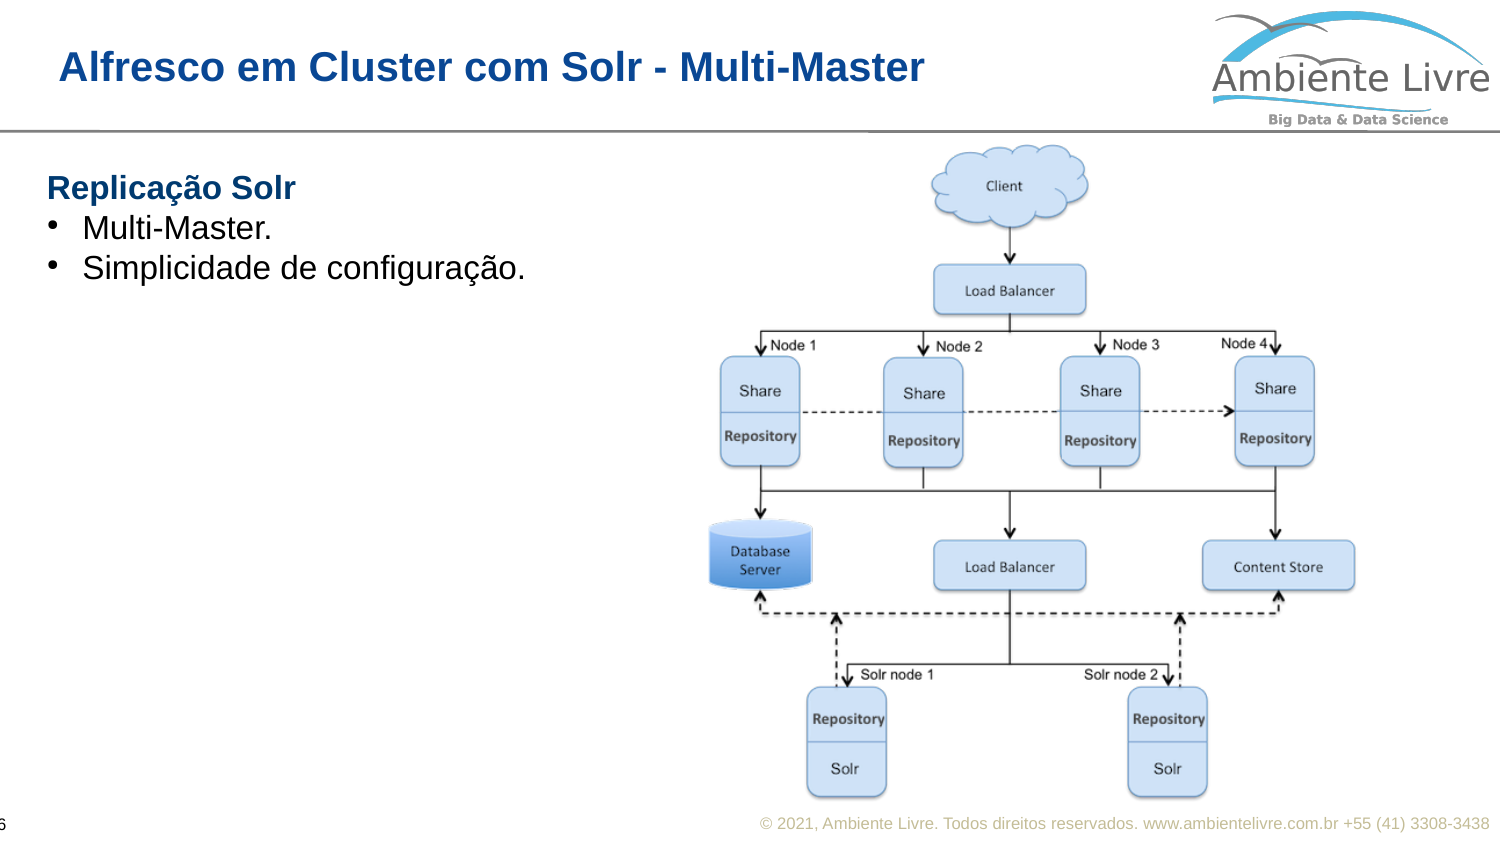

# Alfresco em Cluster com Solr - Multi-Master
Replicação Solr
Multi-Master.
Simplicidade de configuração.